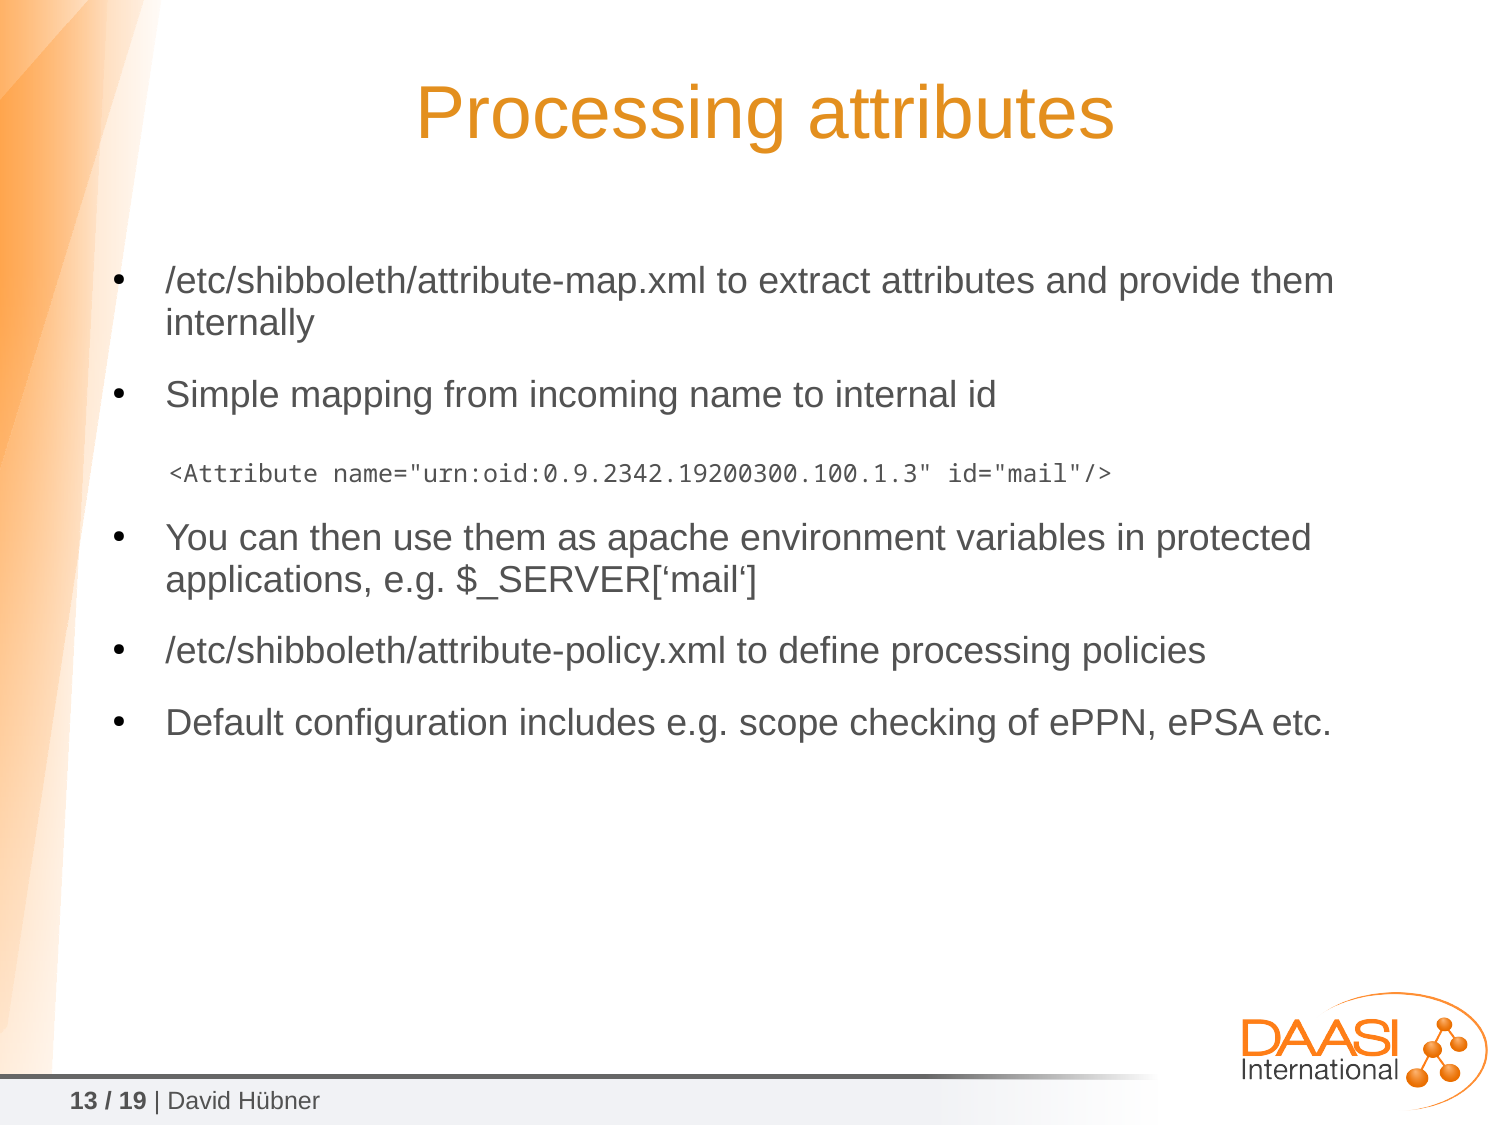

# Processing attributes
/etc/shibboleth/attribute-map.xml to extract attributes and provide them internally
Simple mapping from incoming name to internal id
You can then use them as apache environment variables in protected applications, e.g. $_SERVER[‘mail‘]
/etc/shibboleth/attribute-policy.xml to define processing policies
Default configuration includes e.g. scope checking of ePPN, ePSA etc.
<Attribute name="urn:oid:0.9.2342.19200300.100.1.3" id="mail"/>